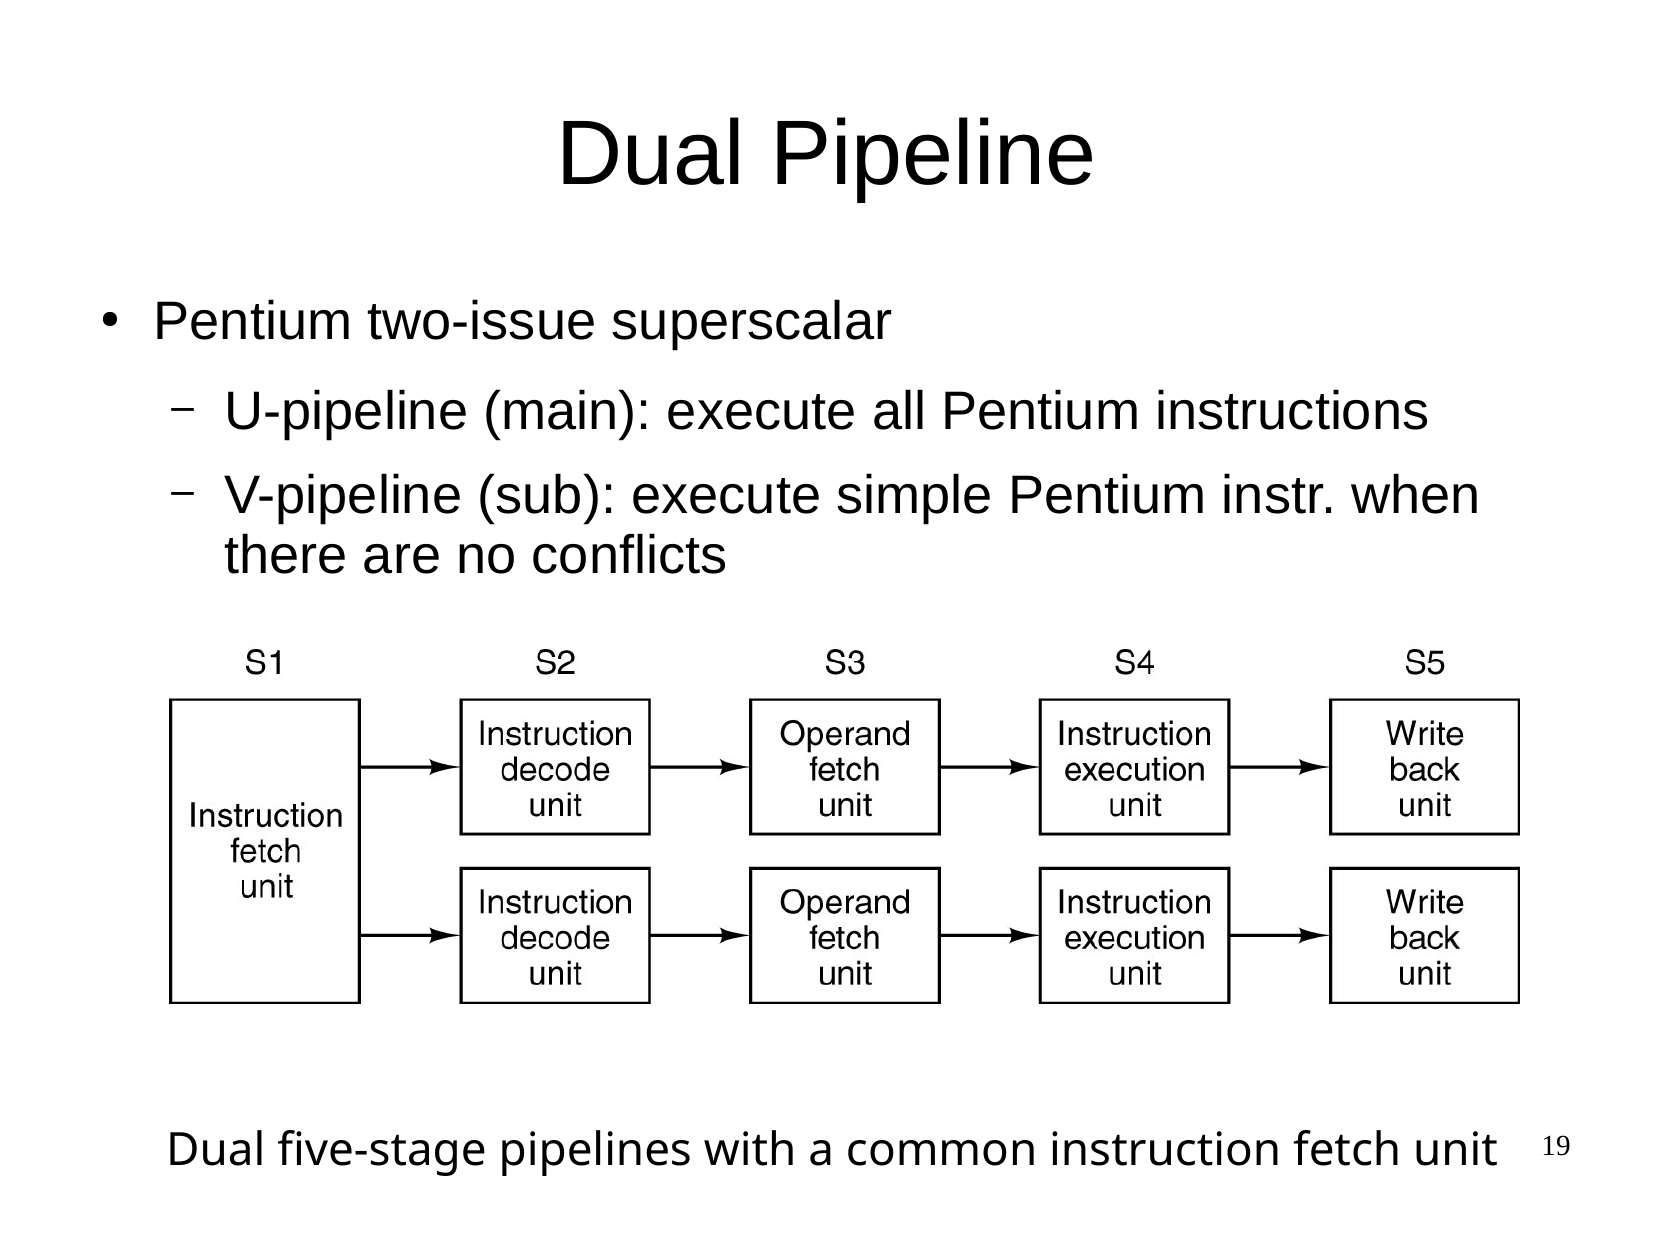

# Dual Pipeline
Pentium two-issue superscalar
U-pipeline (main): execute all Pentium instructions
V-pipeline (sub): execute simple Pentium instr. when there are no conflicts
Dual five-stage pipelines with a common instruction fetch unit
19